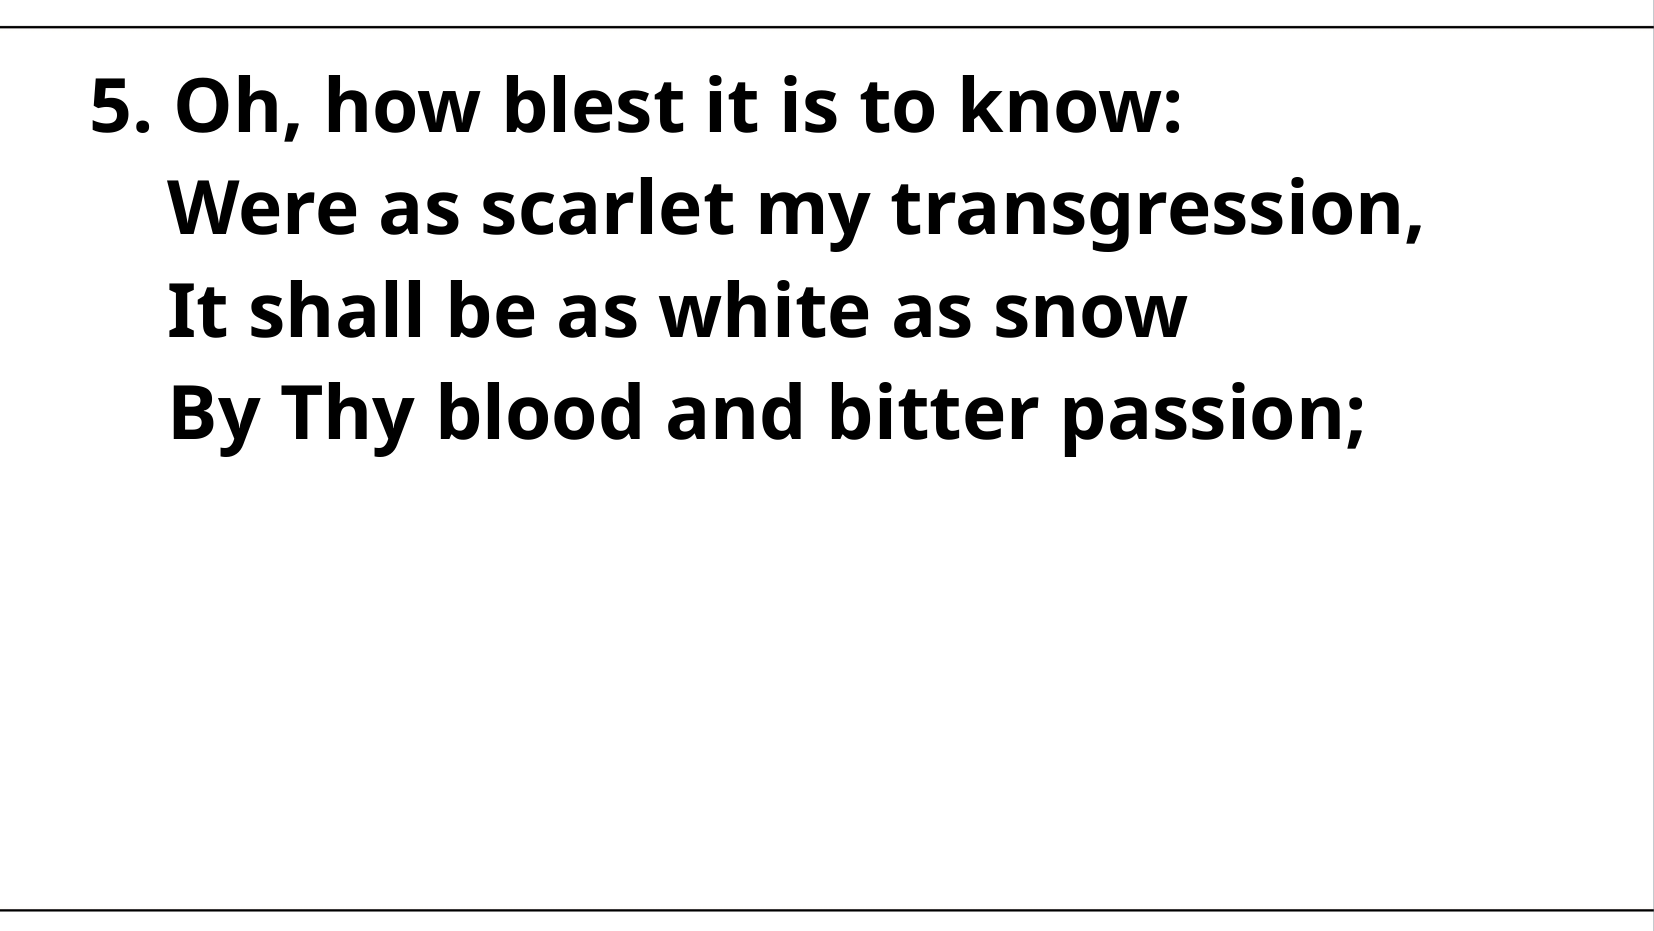

5. Oh, how blest it is to know:
 Were as scarlet my transgression,
 It shall be as white as snow
 By Thy blood and bitter passion;